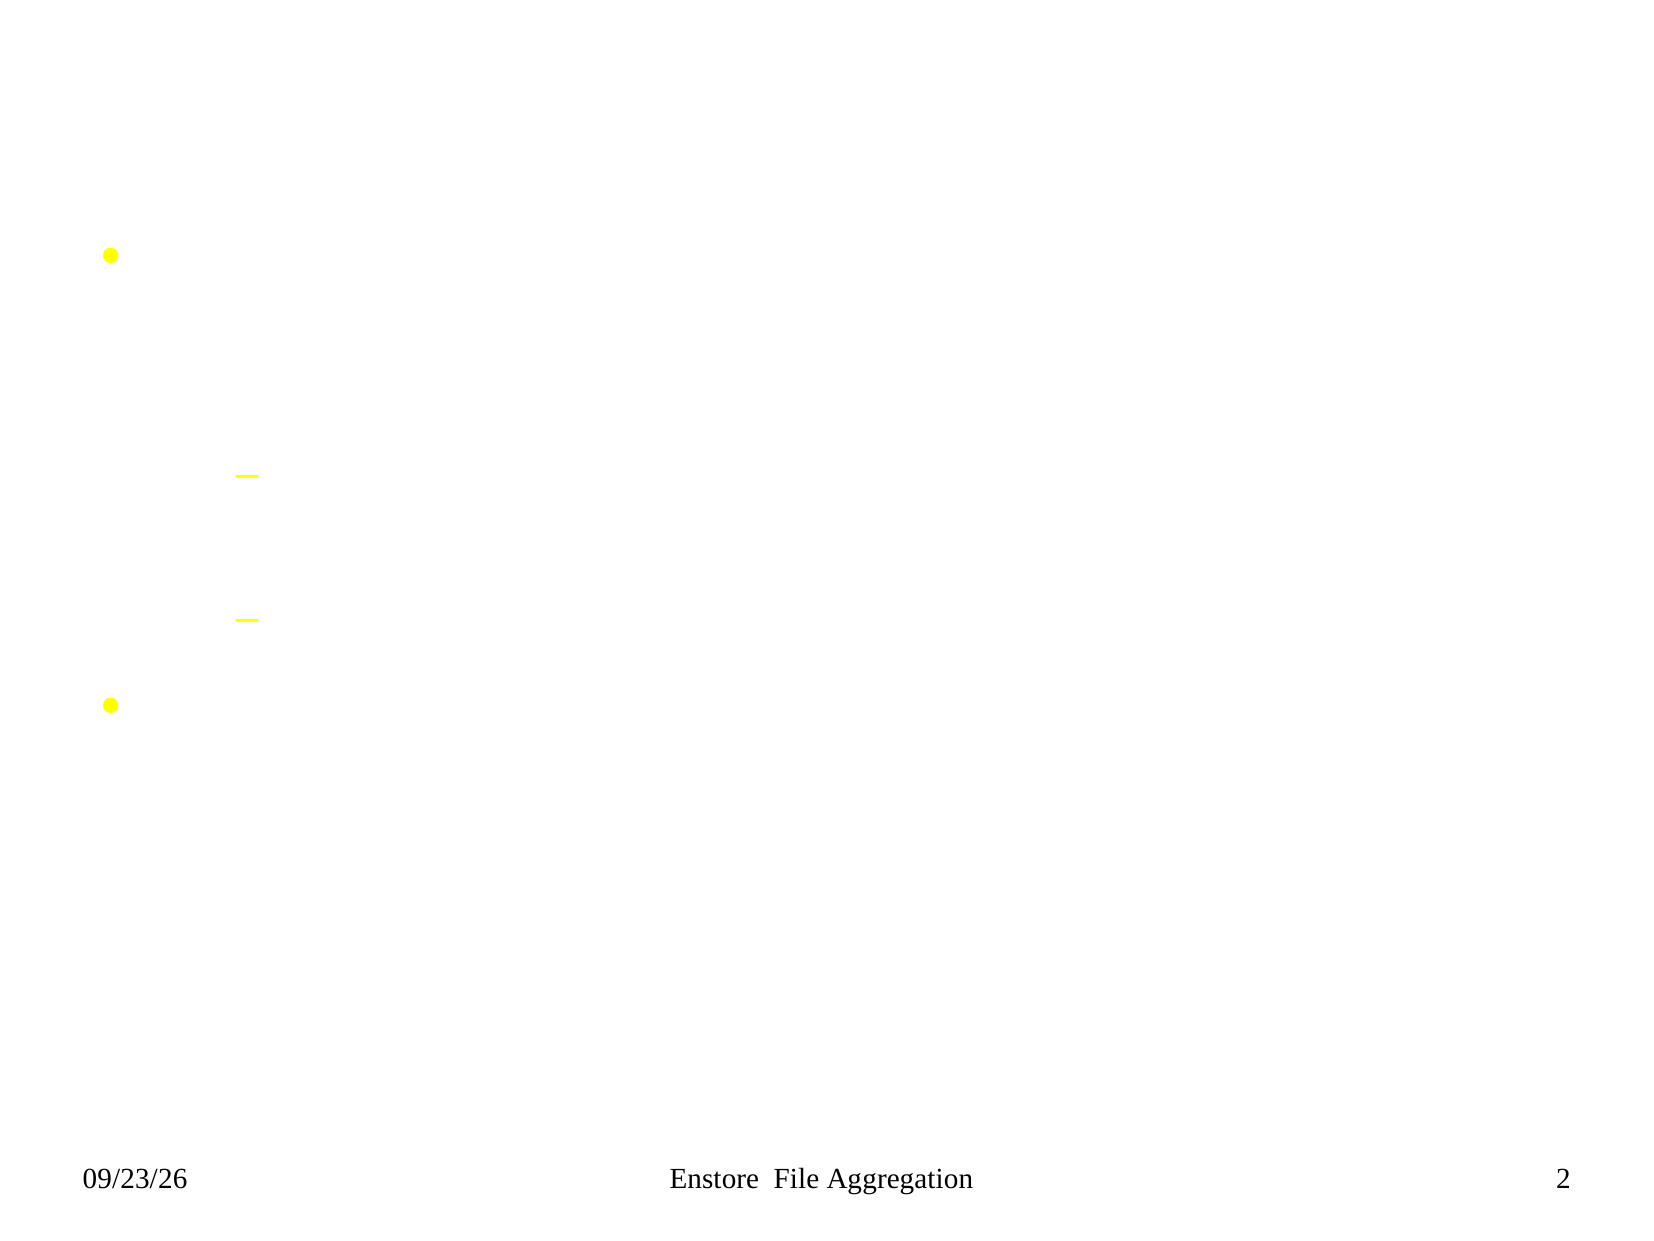

# Problem
Writing or reading a tape mark (EOF) at the end of a file takes about 3 seconds. Writing or reading a full tape of continuous data takes just under 2 hours at top speed.
Thus, a tape full of 360 MB files would take twice as long—4 hours.
So files ought to be much larger; a few GB is good.
And as tape capacity and speeds grow, the minimum desirable file size increases also. “Eventually, any file becomes small.”
Enstore File Aggregation
2